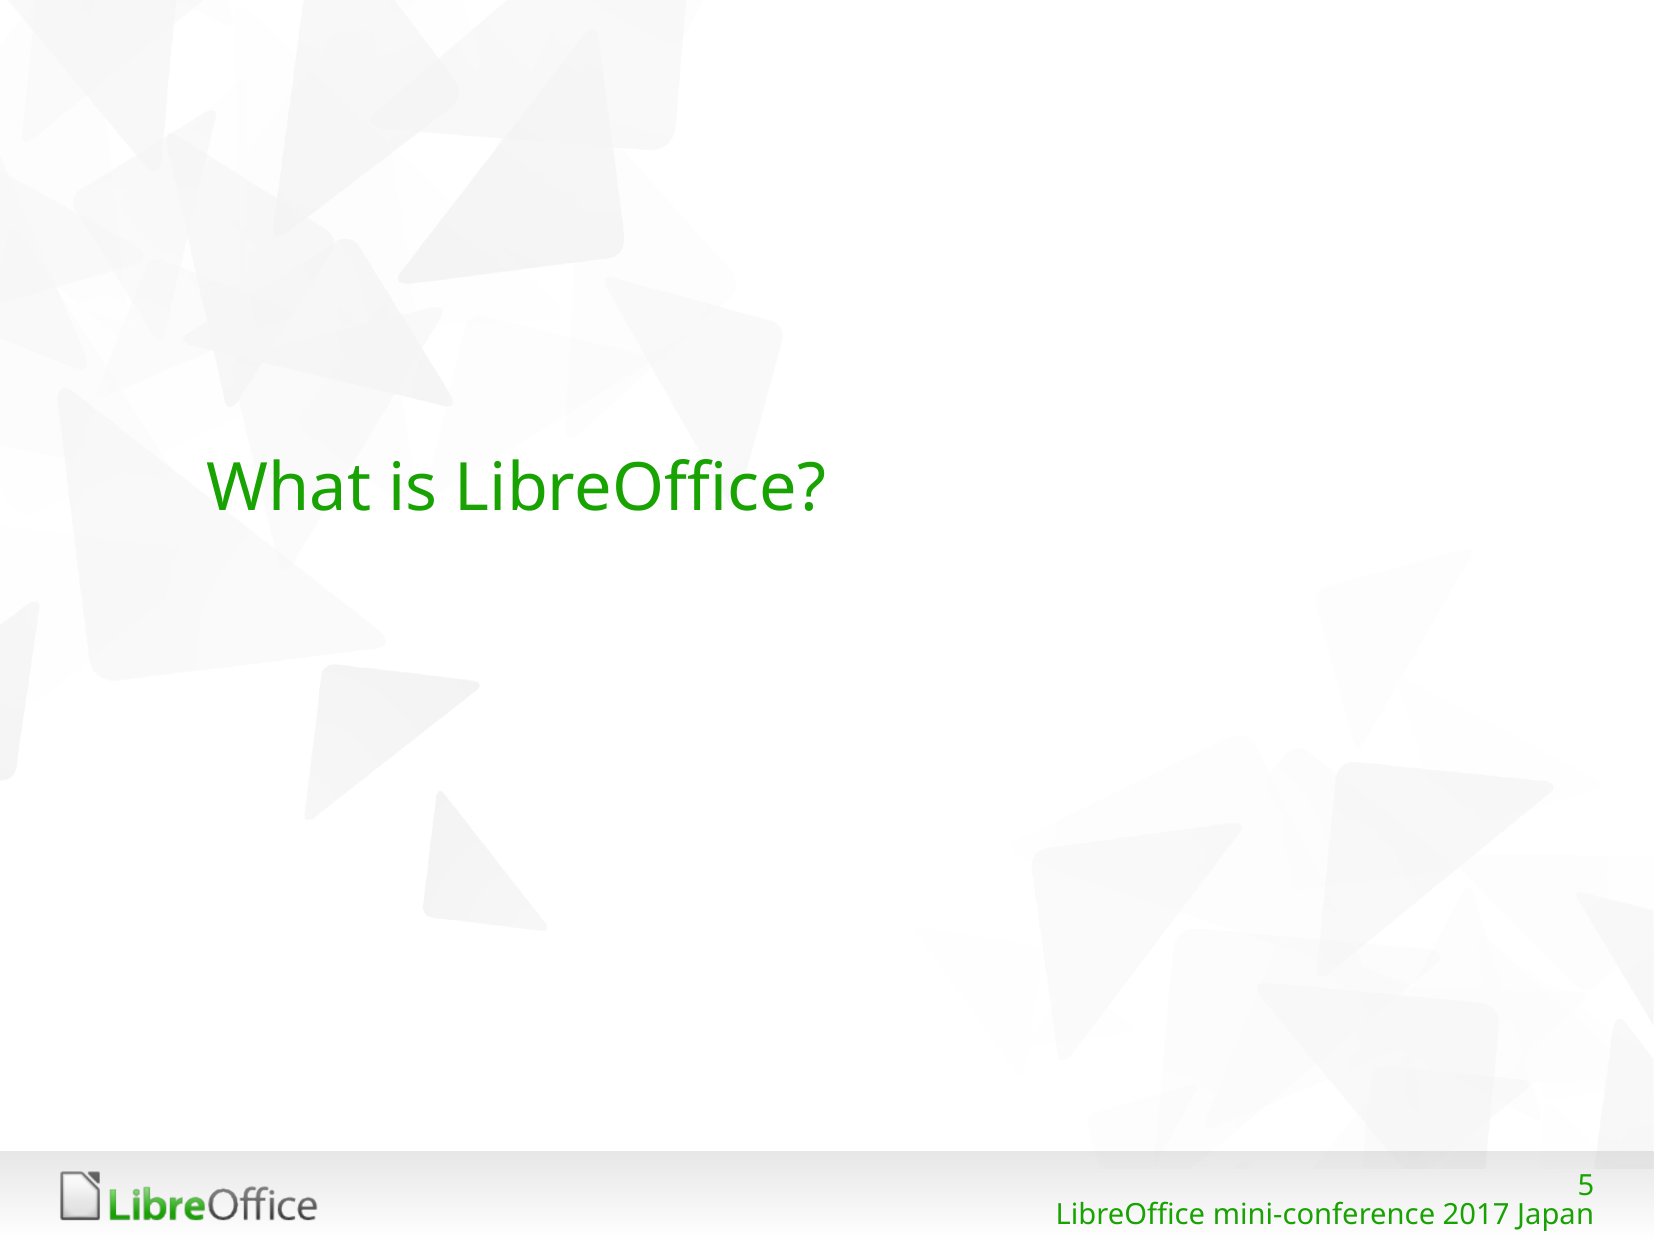

# What is LibreOffice?
5
LibreOffice mini-conference 2017 Japan